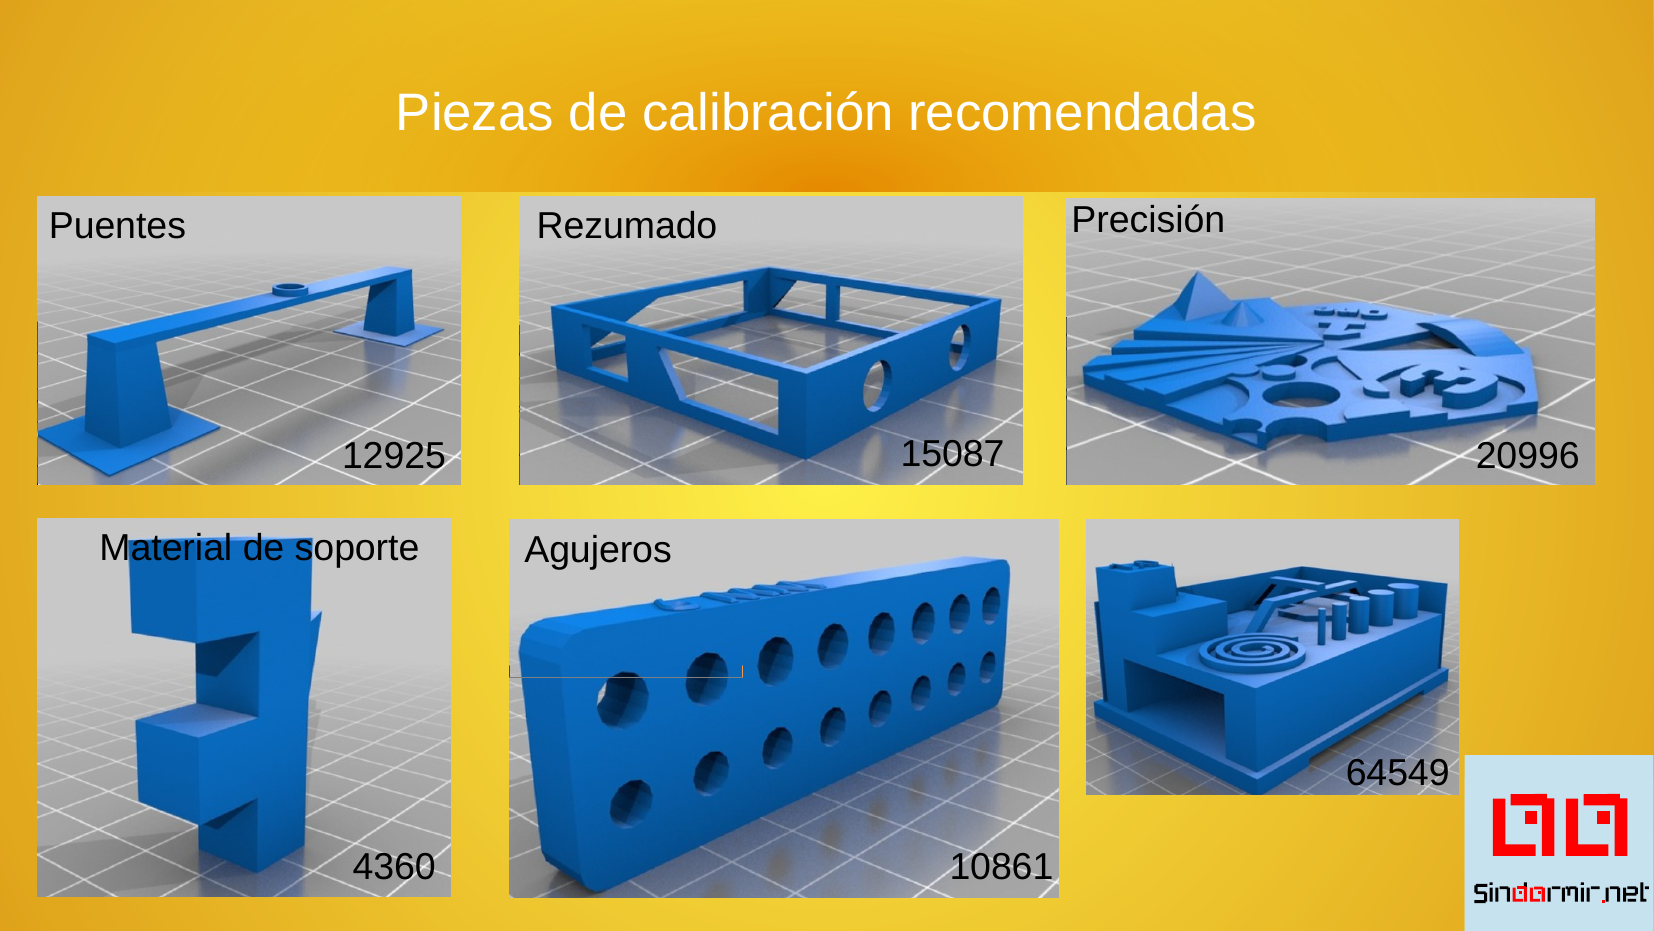

# Piezas de calibración recomendadas
Precisión
Puentes
Rezumado
15087
12925
20996
Material de soporte
Agujeros
64549
4360
10861